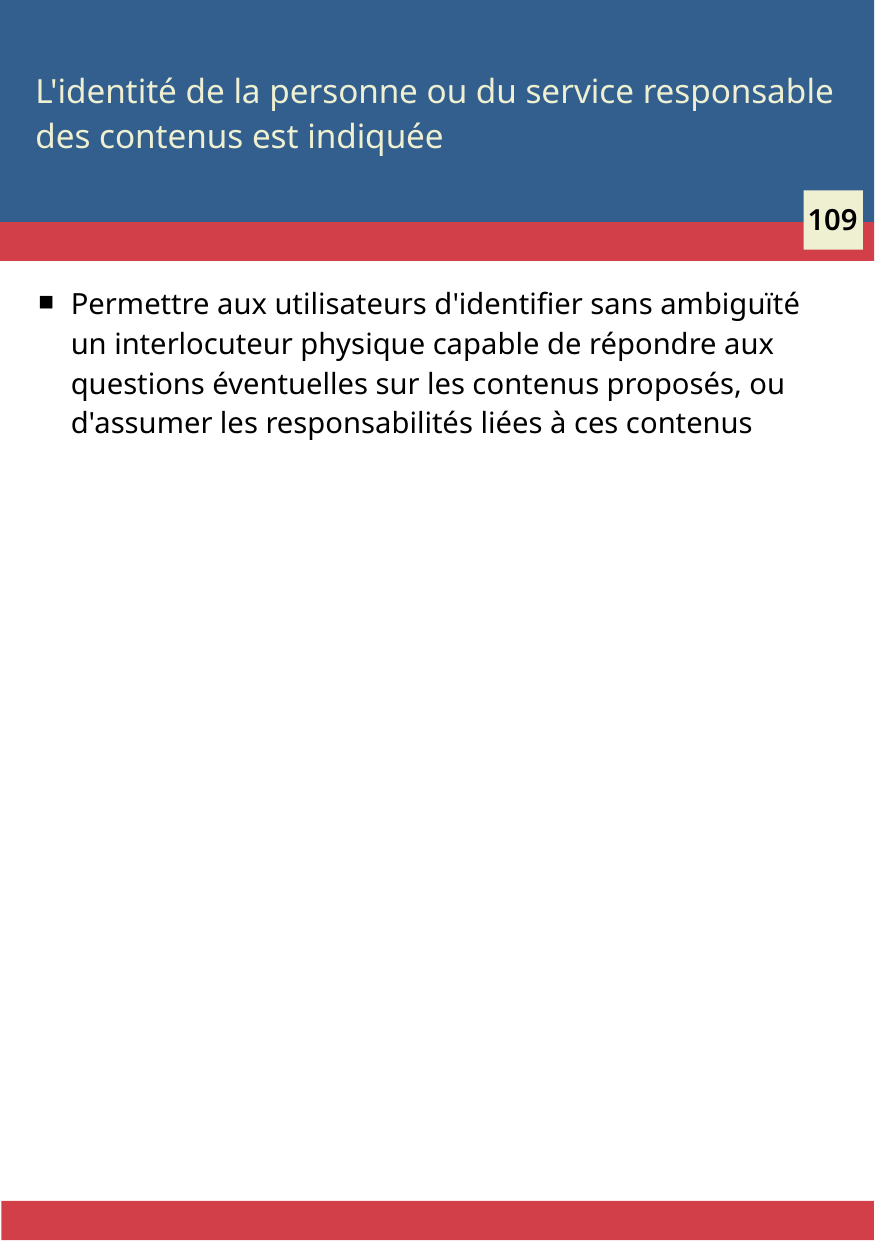

# L'identité de la personne ou du service responsable des contenus est indiquée
109
Permettre aux utilisateurs d'identifier sans ambiguïté un interlocuteur physique capable de répondre aux questions éventuelles sur les contenus proposés, ou d'assumer les responsabilités liées à ces contenus